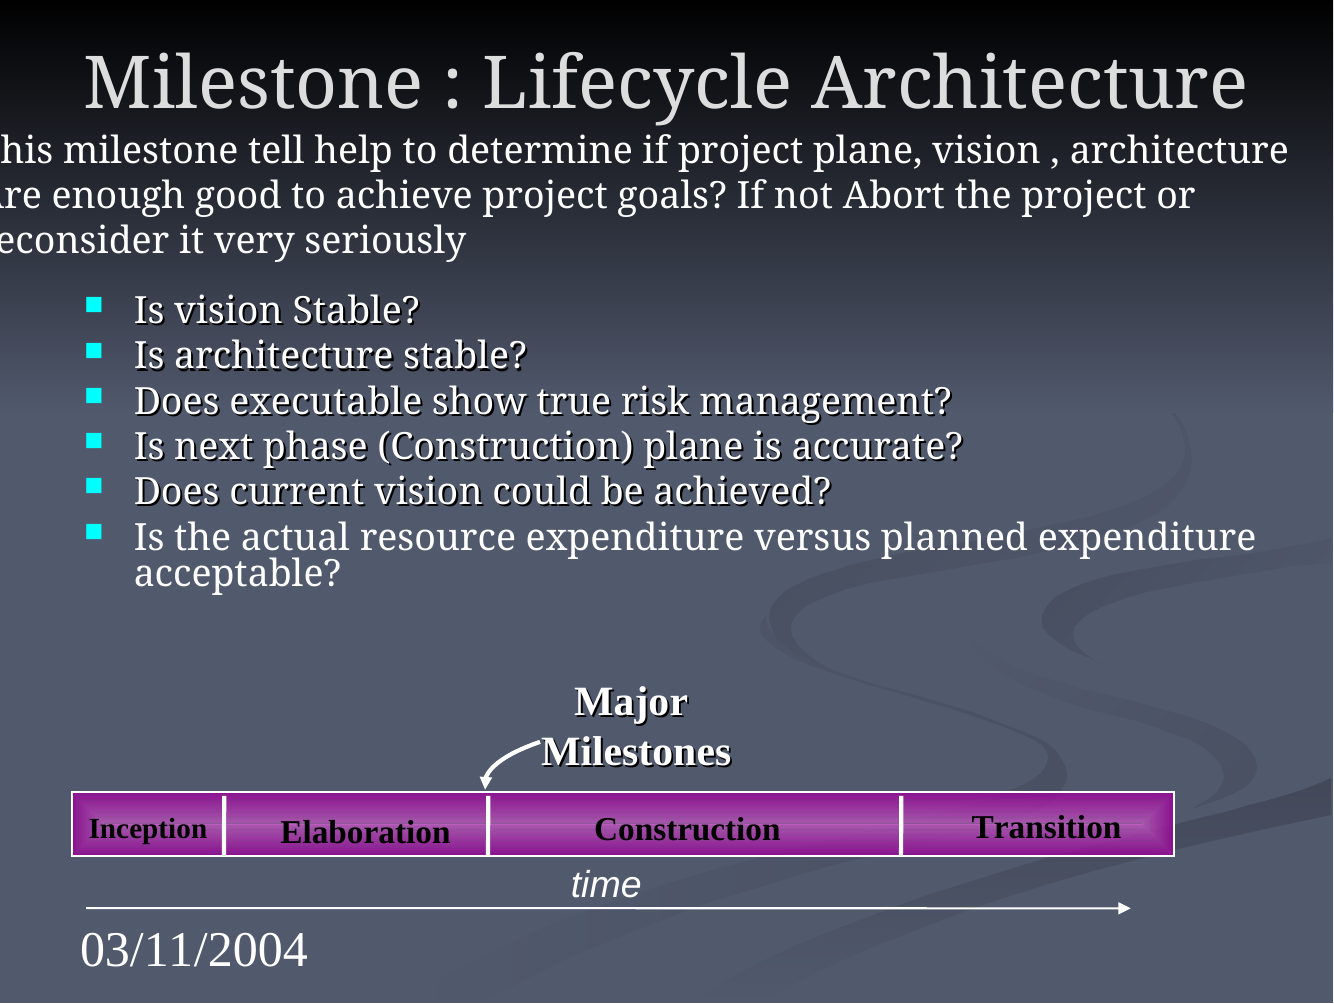

# Milestone : Lifecycle Architecture
This milestone tell help to determine if project plane, vision , architecture
Are enough good to achieve project goals? If not Abort the project or
reconsider it very seriously
Is vision Stable?
Is architecture stable?
Does executable show true risk management?
Is next phase (Construction) plane is accurate?
Does current vision could be achieved?
Is the actual resource expenditure versus planned expenditure acceptable?
Major
Milestones
Transition
Construction
Inception
Elaboration
time
03/11/2004